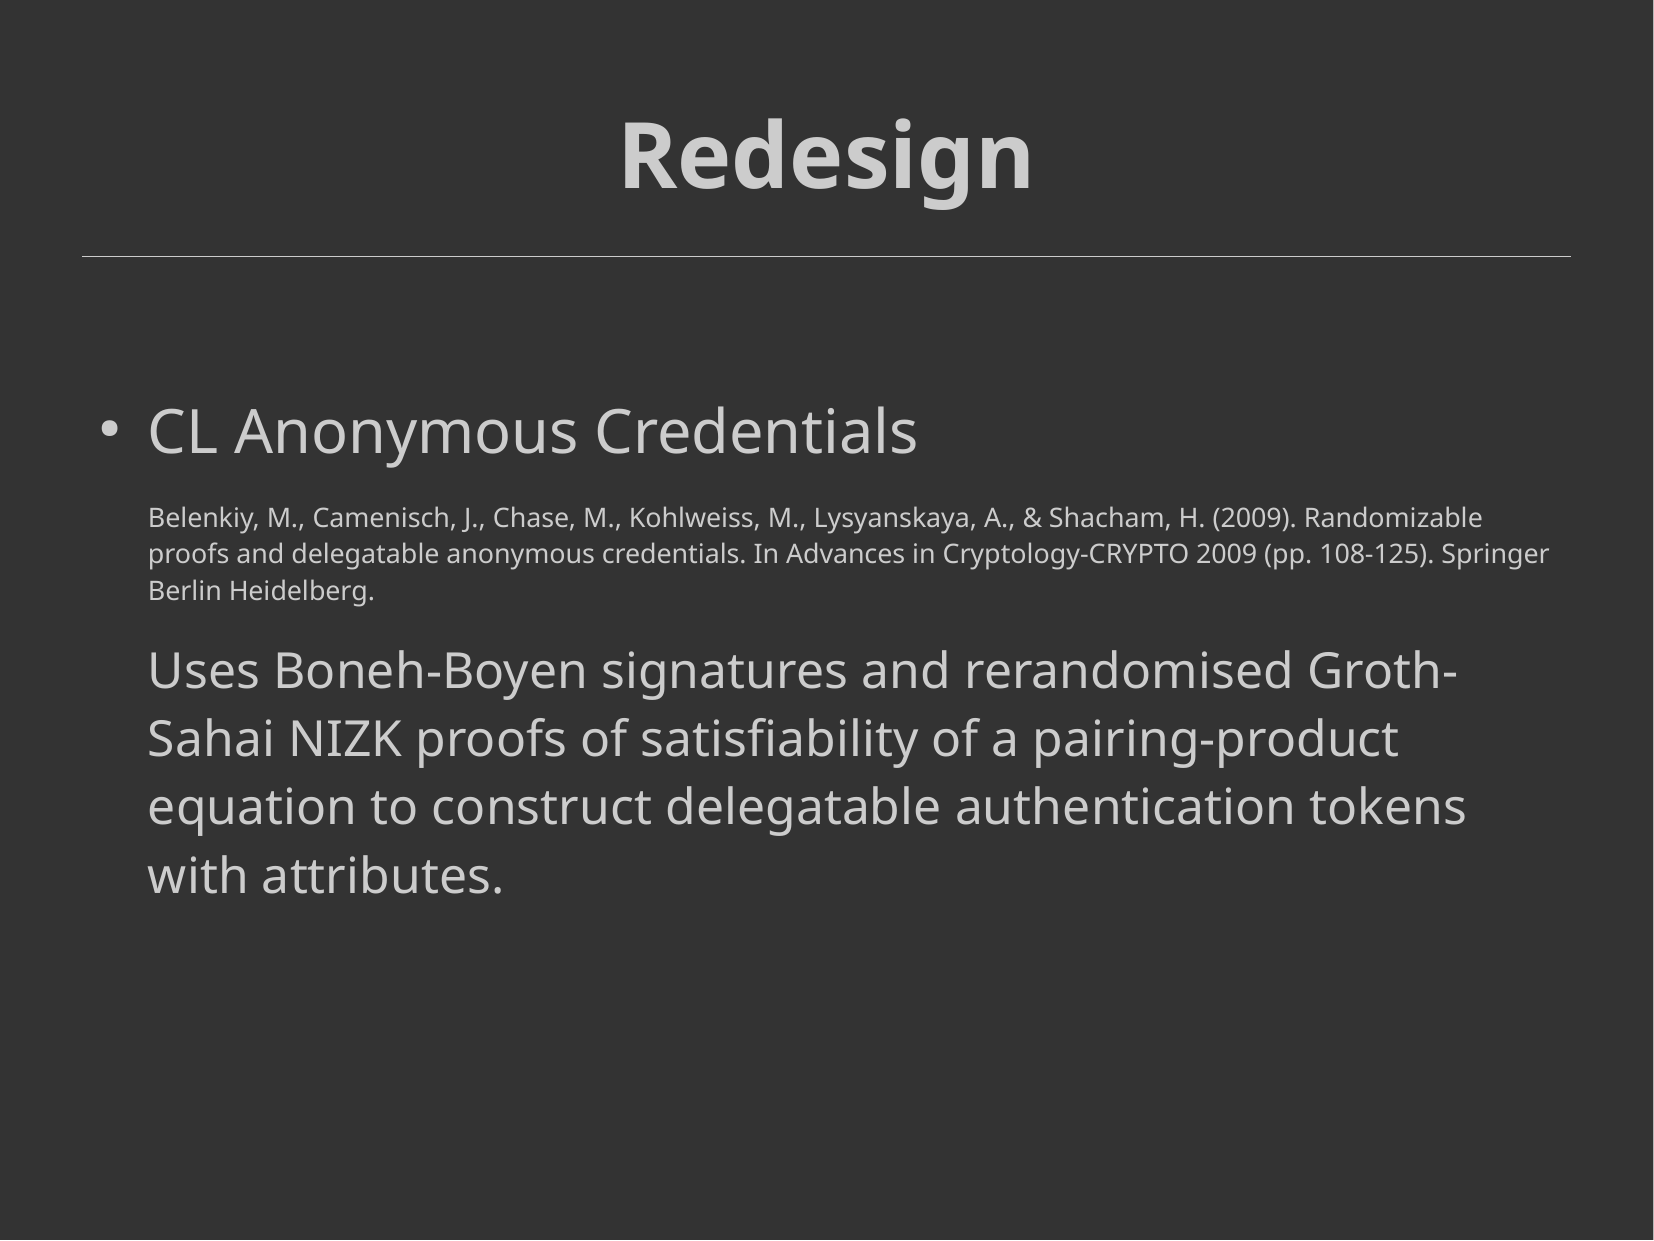

# Redesign
CL Anonymous Credentials
Belenkiy, M., Camenisch, J., Chase, M., Kohlweiss, M., Lysyanskaya, A., & Shacham, H. (2009). Randomizable proofs and delegatable anonymous credentials. In Advances in Cryptology-CRYPTO 2009 (pp. 108-125). Springer Berlin Heidelberg.
Uses Boneh-Boyen signatures and rerandomised Groth-Sahai NIZK proofs of satisfiability of a pairing-product equation to construct delegatable authentication tokens with attributes.